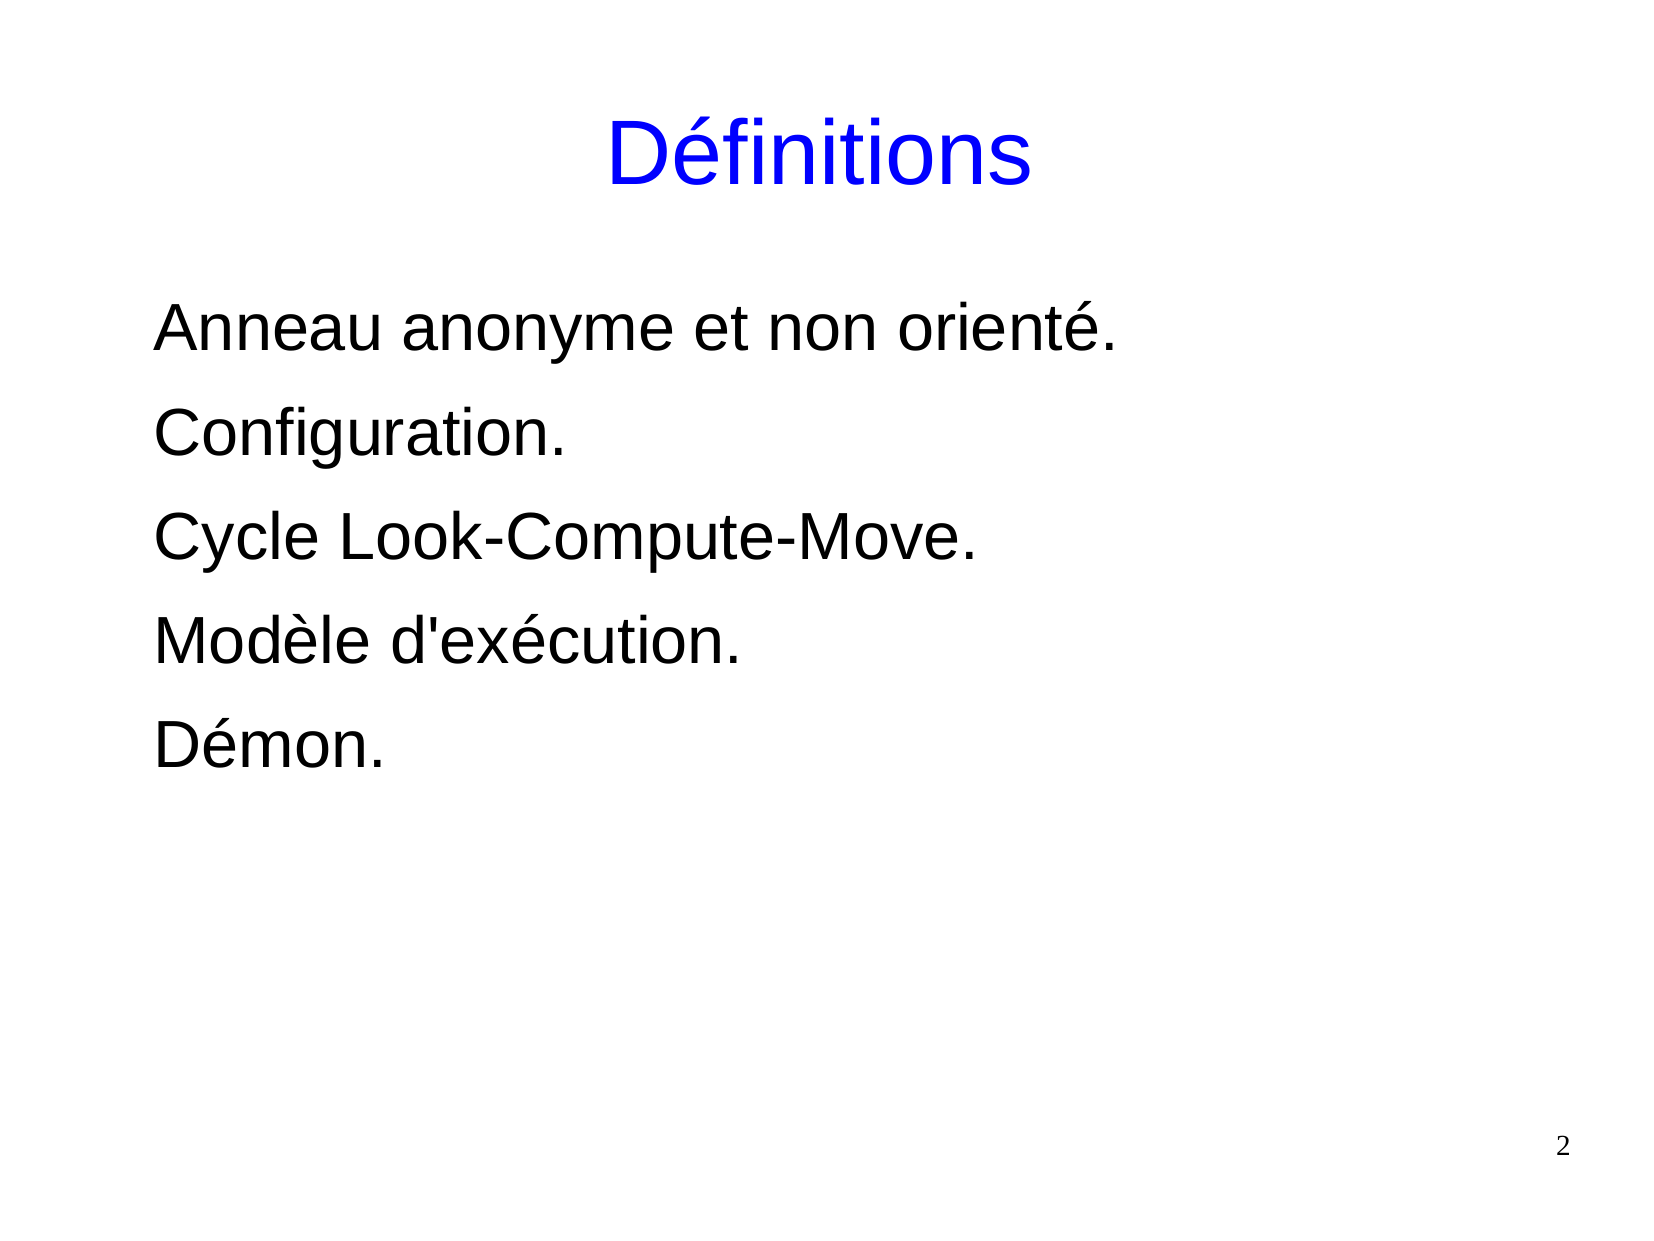

# Définitions
Anneau anonyme et non orienté.
Configuration.
Cycle Look-Compute-Move.
Modèle d'exécution.
Démon.
2